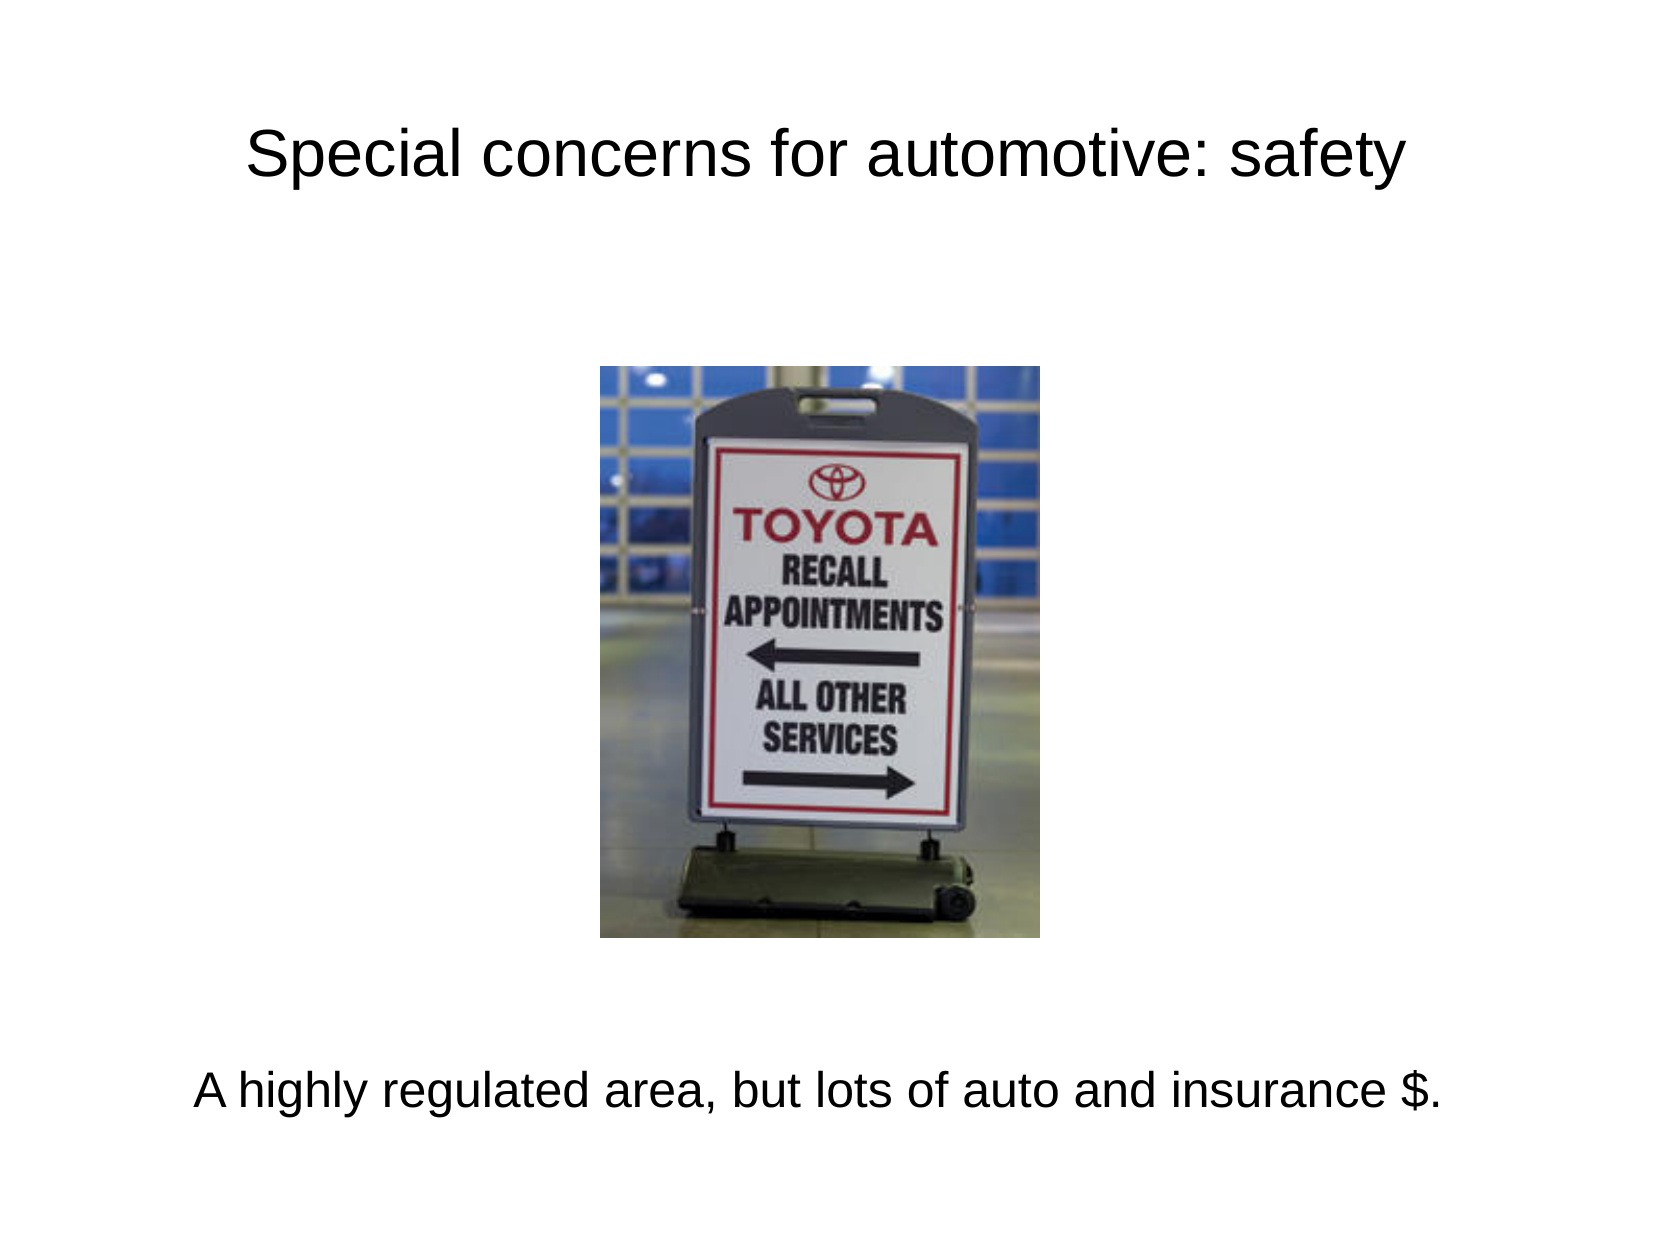

# Special concerns for automotive: safety
A highly regulated area, but lots of auto and insurance $.